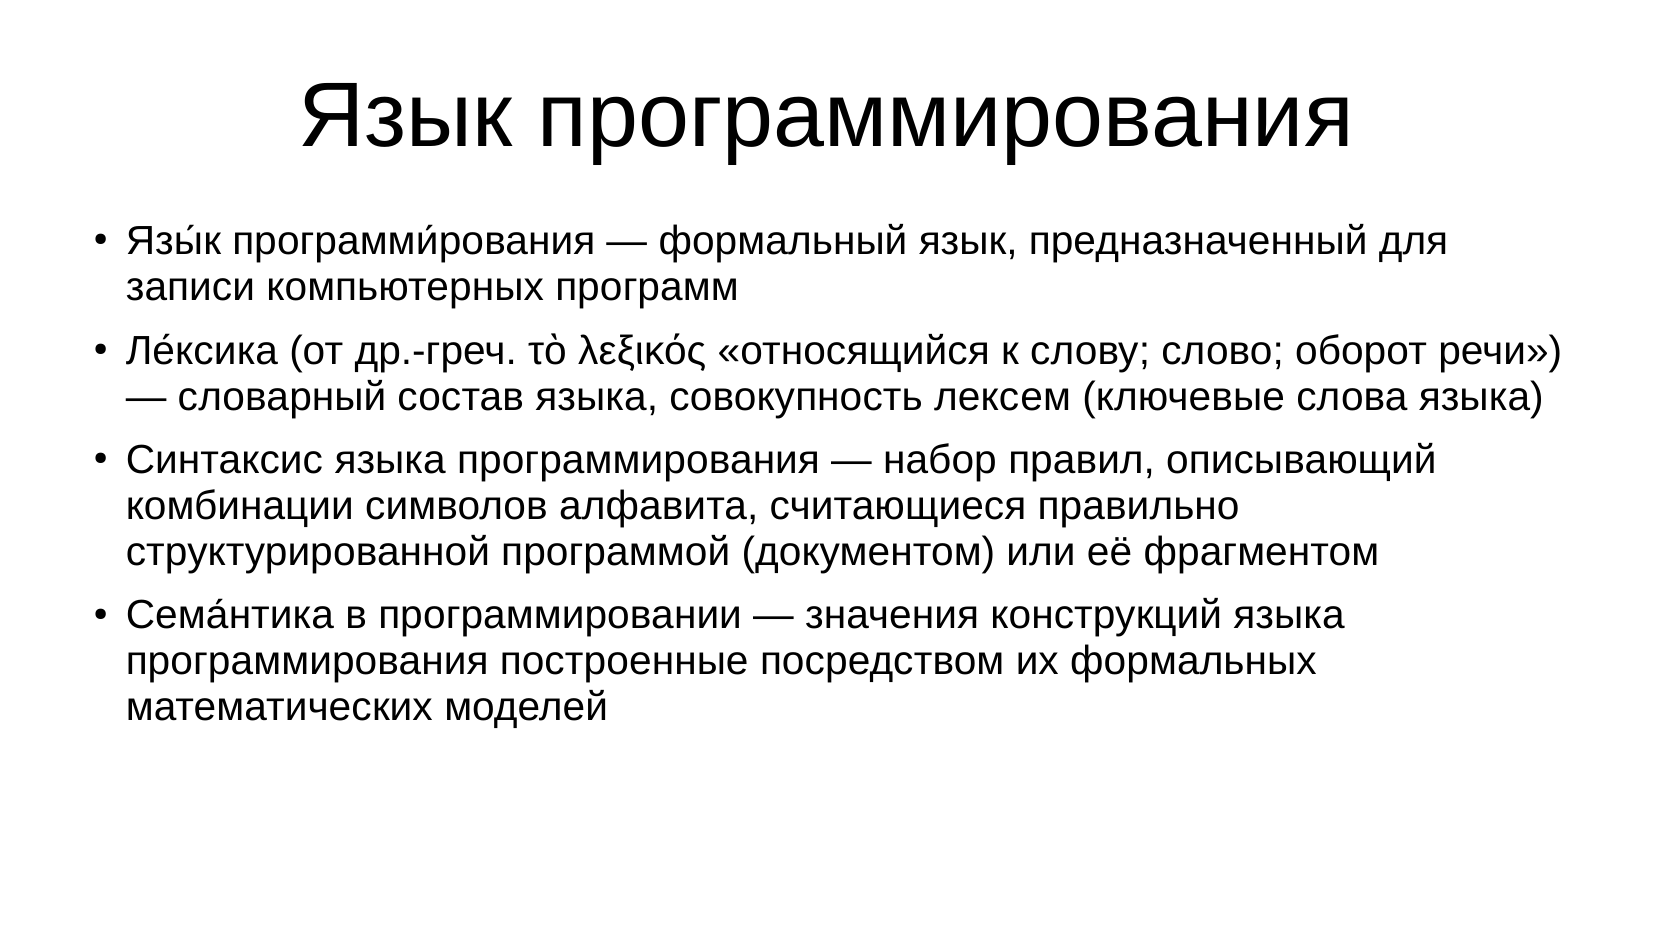

# Язык программирования
Язы́к программи́рования — формальный язык, предназначенный для записи компьютерных программ
Ле́ксика (от др.-греч. τὸ λεξικός «относящийся к слову; слово; оборот речи») — словарный состав языка, совокупность лексем (ключевые слова языка)
Синтаксис языка программирования — набор правил, описывающий комбинации символов алфавита, считающиеся правильно структурированной программой (документом) или её фрагментом
Сема́нтика в программировании — значения конструкций языка программирования построенные посредством их формальных математических моделей